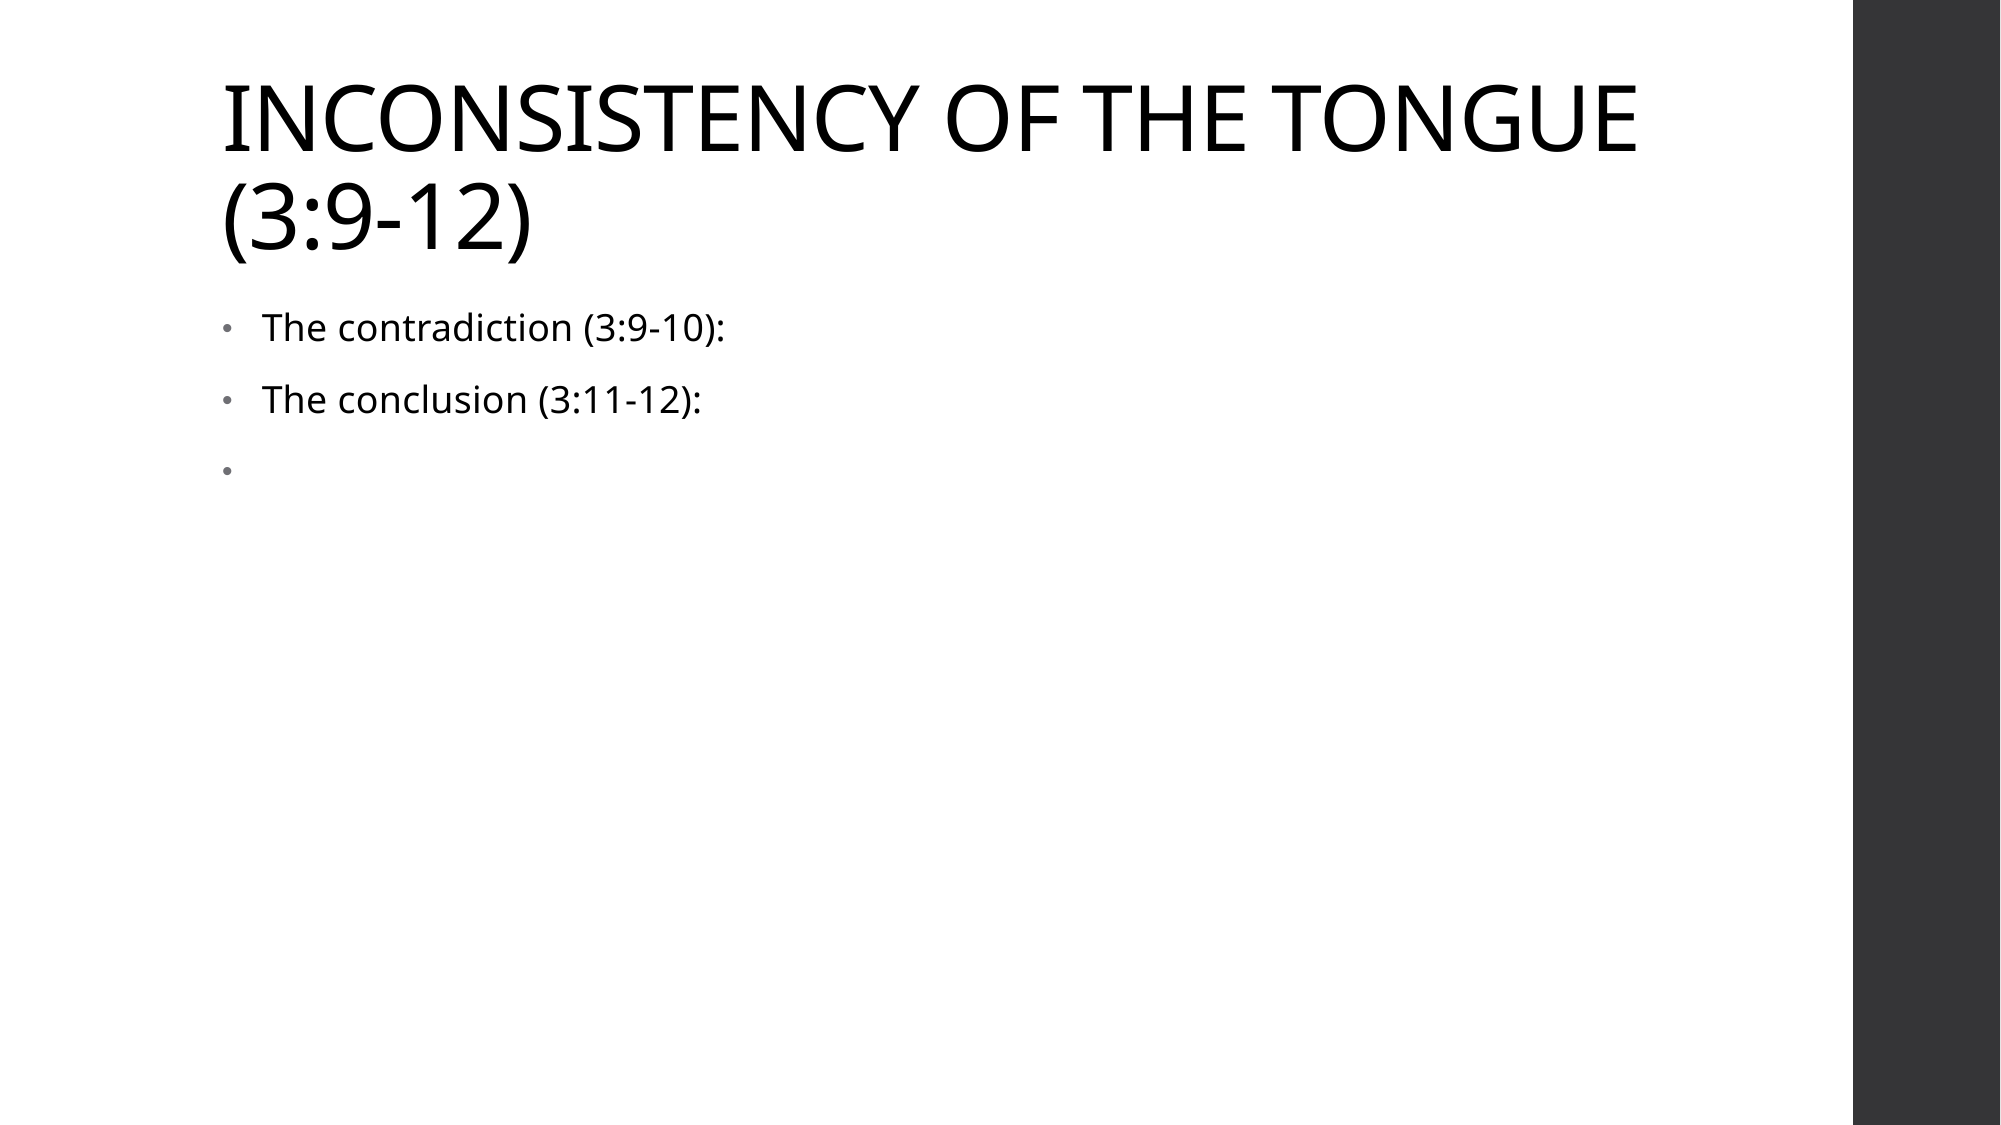

# INCONSISTENCY OF THE TONGUE (3:9-12)
 The contradiction (3:9-10):
 The conclusion (3:11-12):